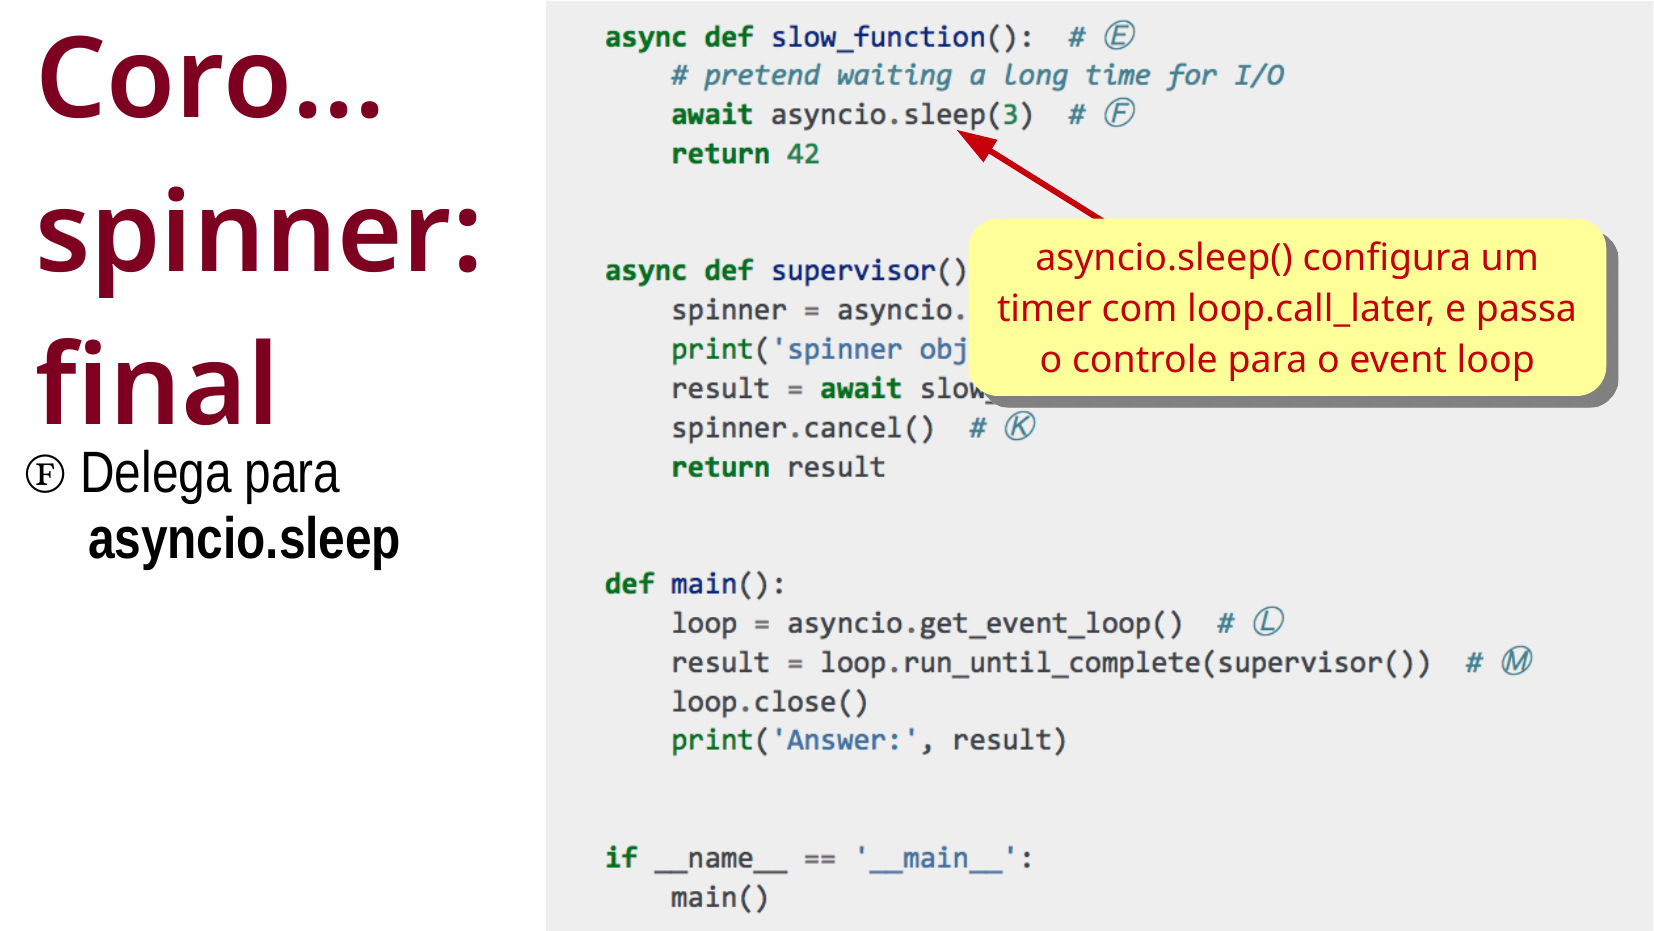

# Coro... spinner: final
asyncio.sleep() configura um timer com loop.call_later, e passa o controle para o event loop
Ⓕ Delega para asyncio.sleep